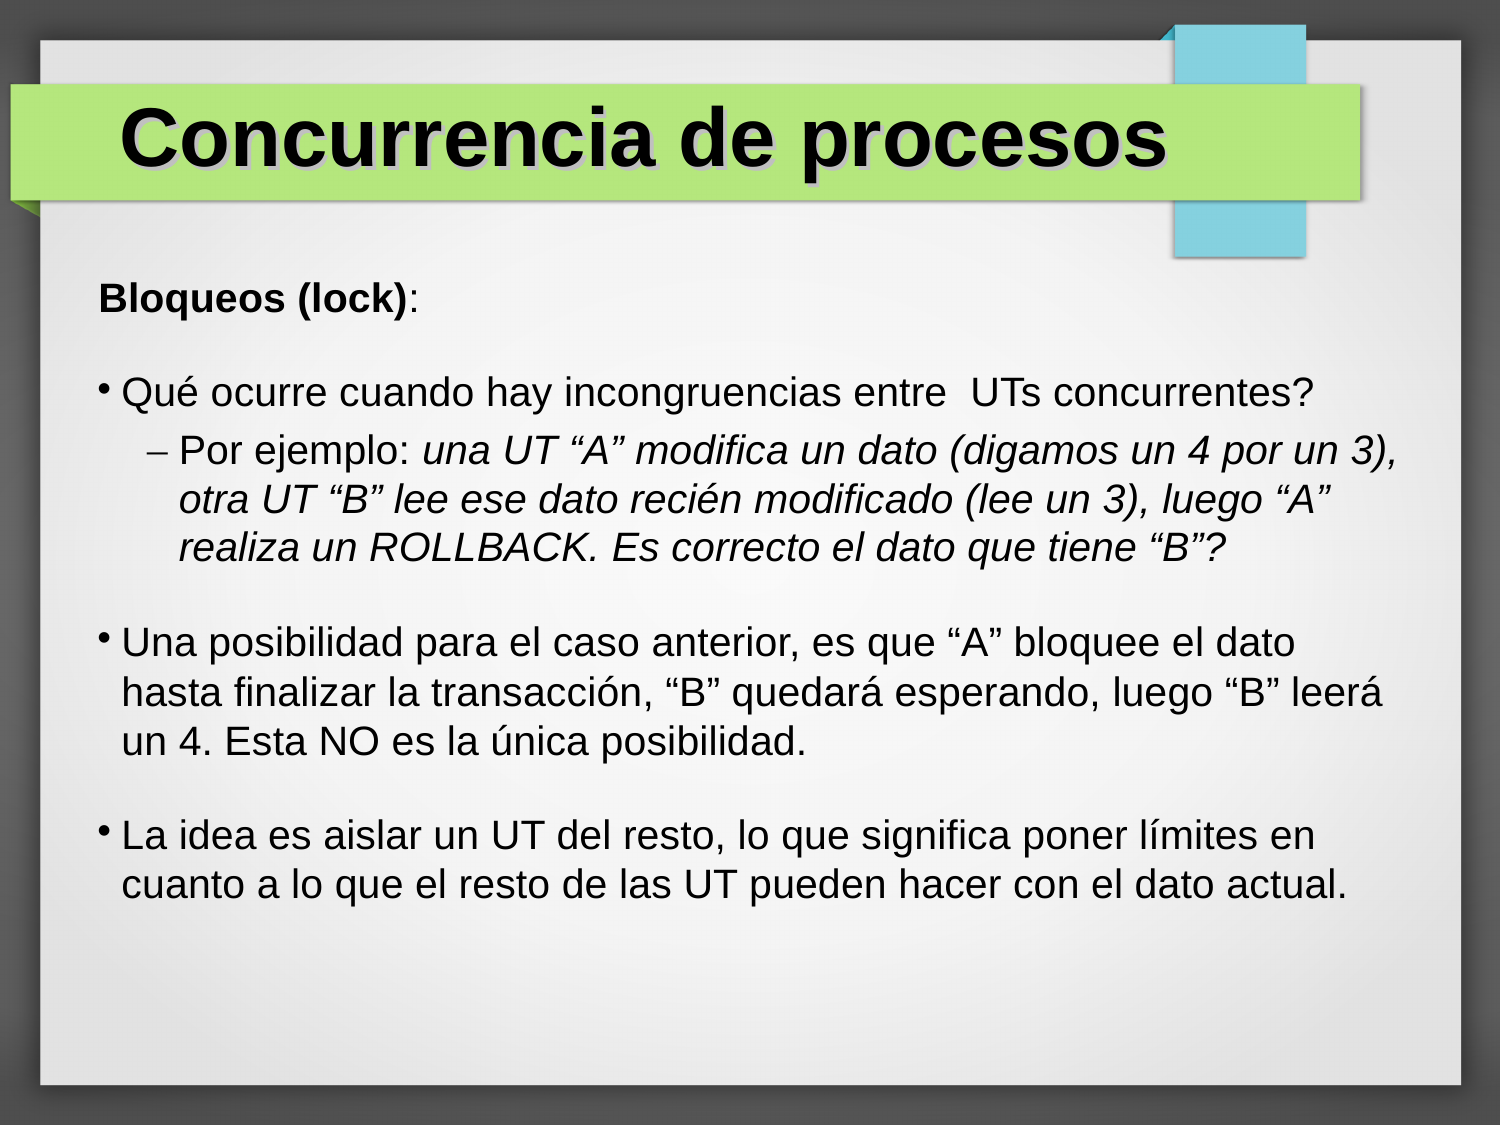

# Concurrencia de procesos
Bloqueos (lock):
Qué ocurre cuando hay incongruencias entre UTs concurrentes?
Por ejemplo: una UT “A” modifica un dato (digamos un 4 por un 3), otra UT “B” lee ese dato recién modificado (lee un 3), luego “A” realiza un ROLLBACK. Es correcto el dato que tiene “B”?
Una posibilidad para el caso anterior, es que “A” bloquee el dato hasta finalizar la transacción, “B” quedará esperando, luego “B” leerá un 4. Esta NO es la única posibilidad.
La idea es aislar un UT del resto, lo que significa poner límites en cuanto a lo que el resto de las UT pueden hacer con el dato actual.